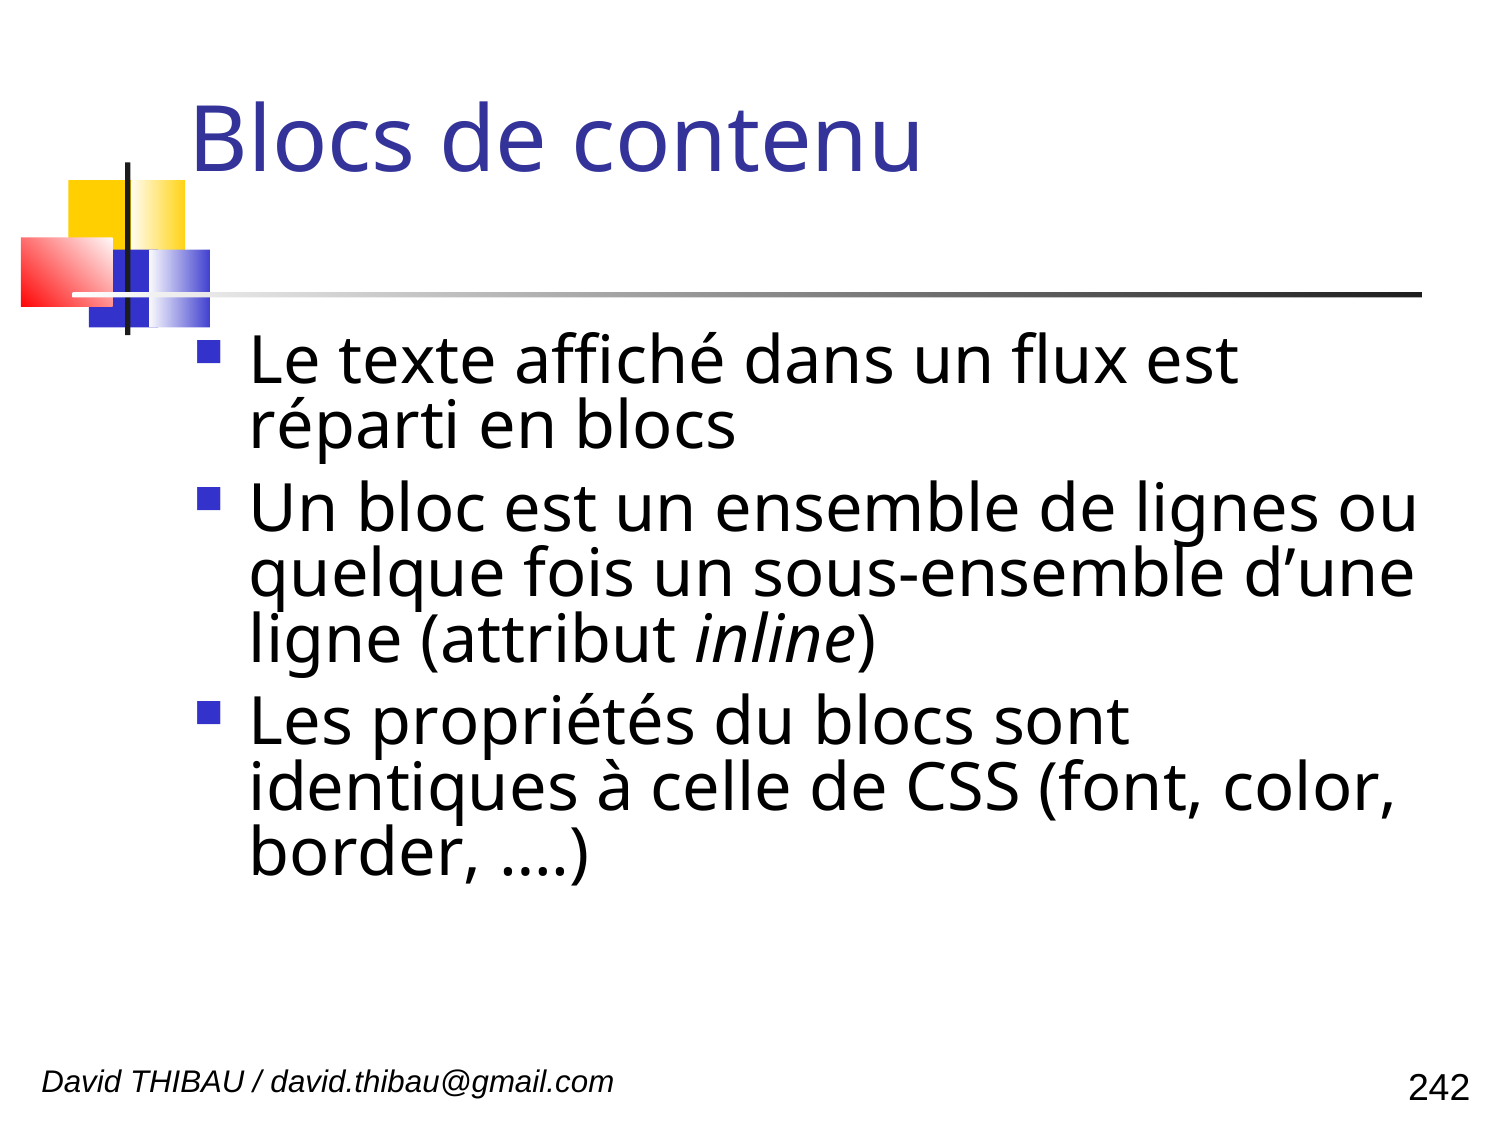

# Blocs de contenu
Le texte affiché dans un flux est réparti en blocs
Un bloc est un ensemble de lignes ou quelque fois un sous-ensemble d’une ligne (attribut inline)
Les propriétés du blocs sont identiques à celle de CSS (font, color, border, ….)